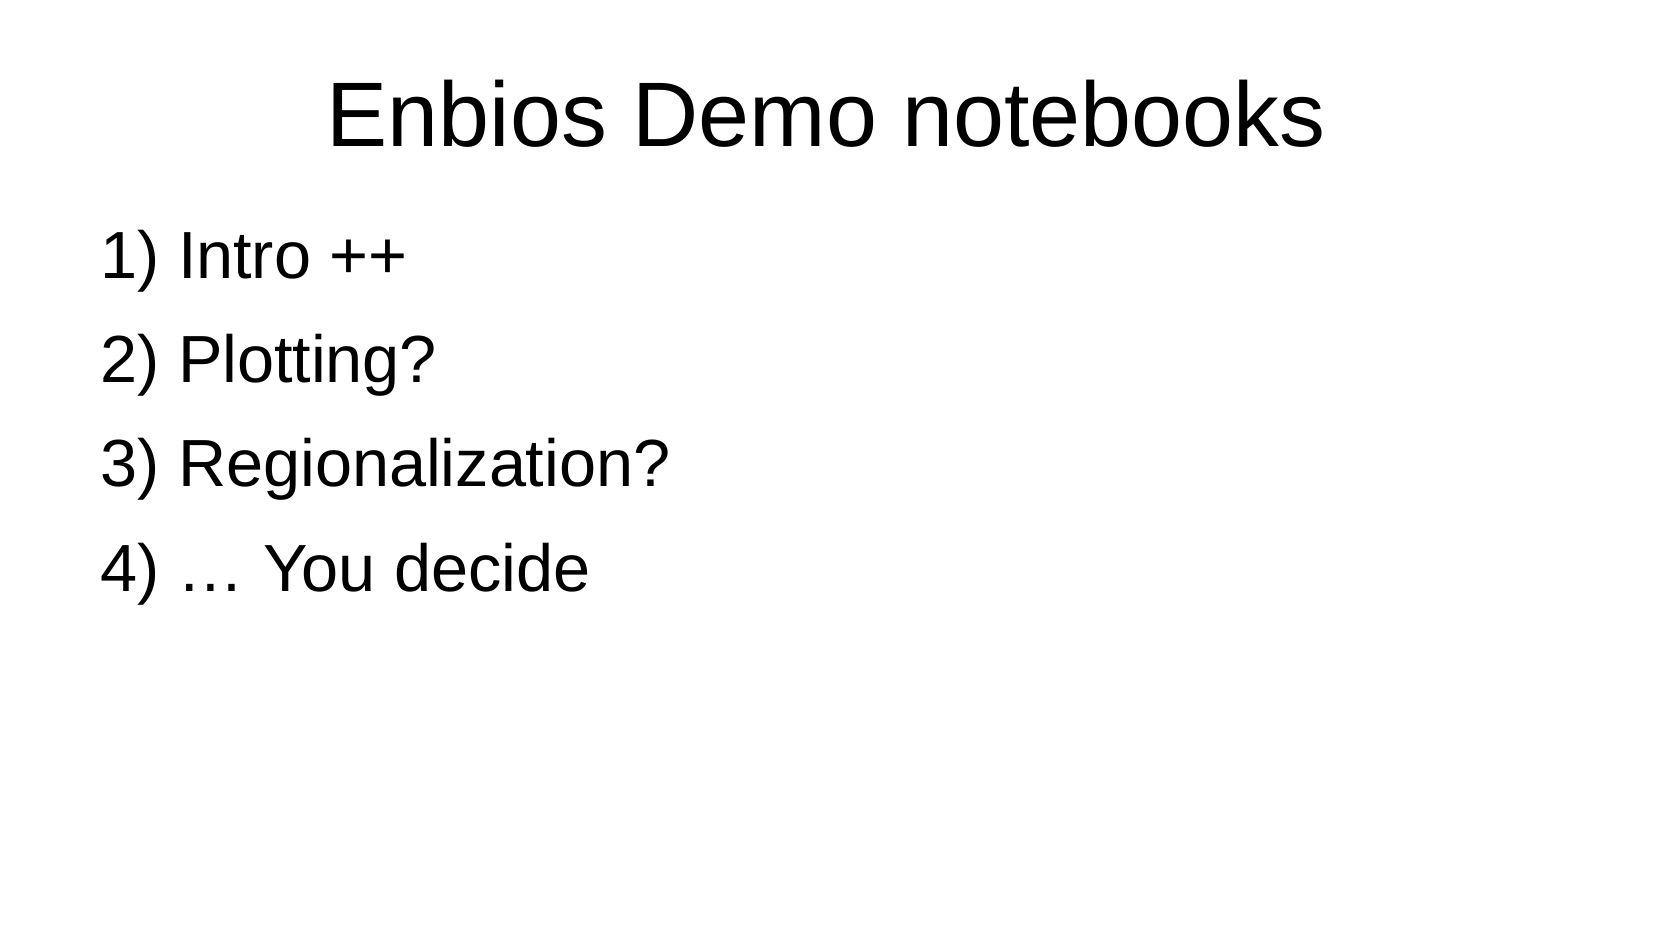

# Enbios Demo notebooks
 Intro ++
 Plotting?
 Regionalization?
 … You decide